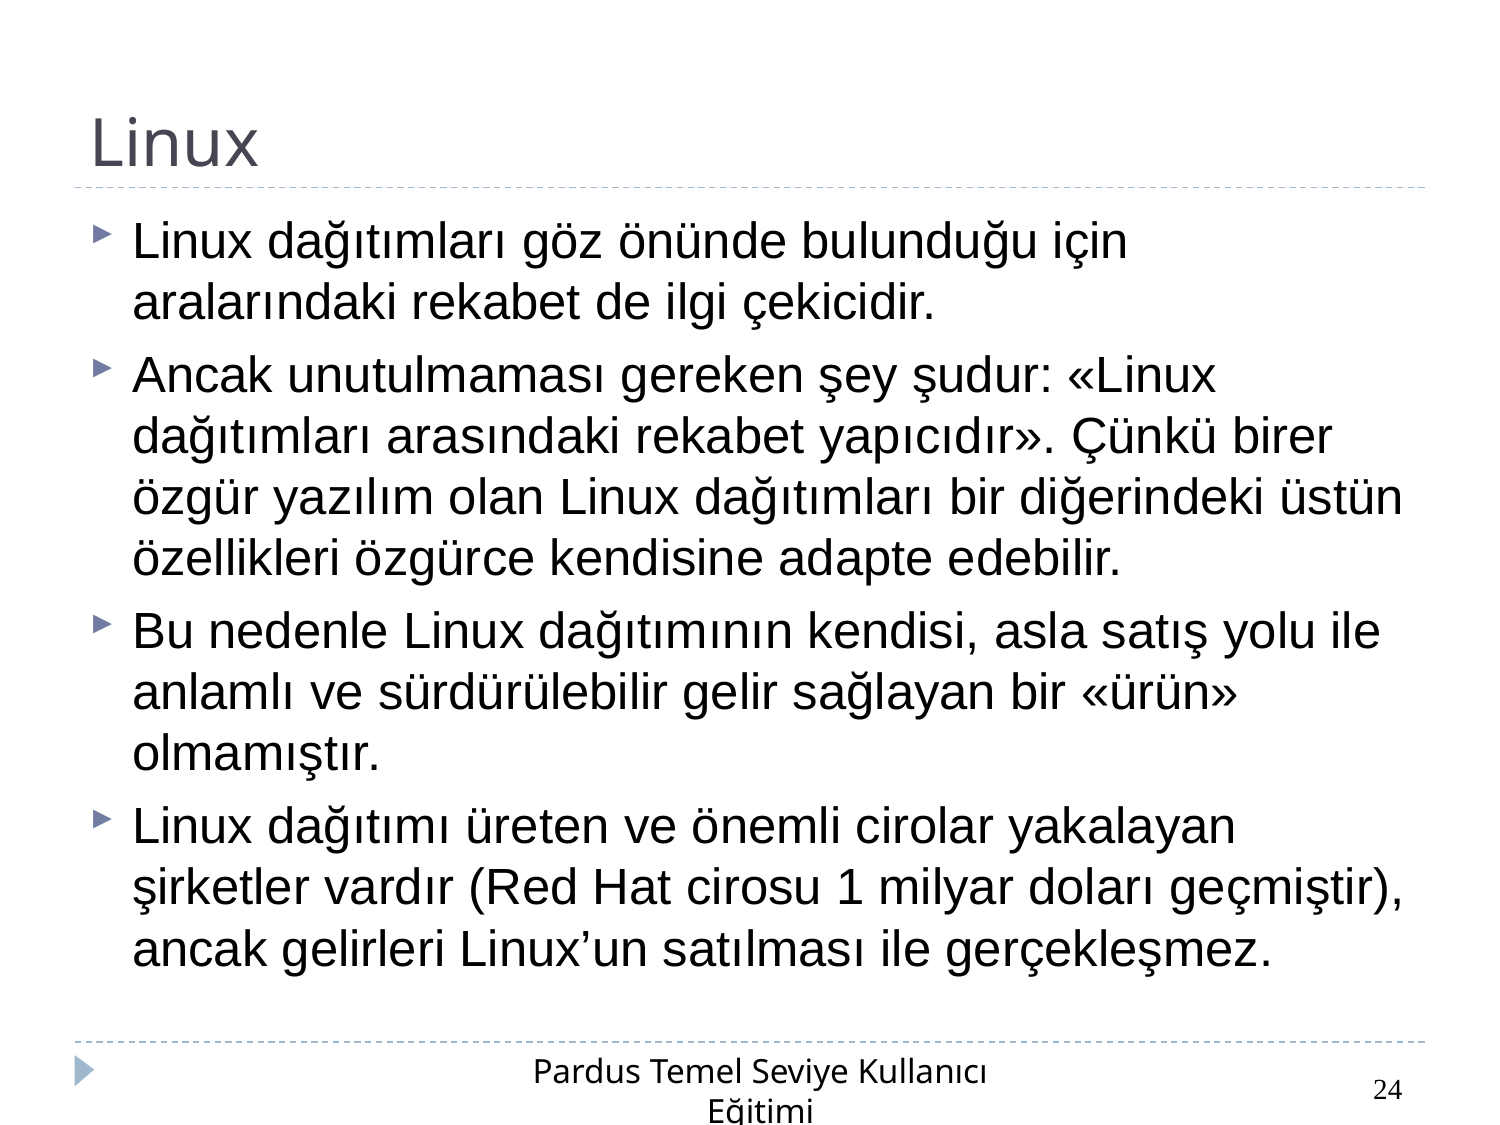

# Linux
Linux dağıtımları göz önünde bulunduğu için aralarındaki rekabet de ilgi çekicidir.
Ancak unutulmaması gereken şey şudur: «Linux dağıtımları arasındaki rekabet yapıcıdır». Çünkü birer özgür yazılım olan Linux dağıtımları bir diğerindeki üstün özellikleri özgürce kendisine adapte edebilir.
Bu nedenle Linux dağıtımının kendisi, asla satış yolu ile anlamlı ve sürdürülebilir gelir sağlayan bir «ürün» olmamıştır.
Linux dağıtımı üreten ve önemli cirolar yakalayan şirketler vardır (Red Hat cirosu 1 milyar doları geçmiştir), ancak gelirleri Linux’un satılması ile gerçekleşmez.